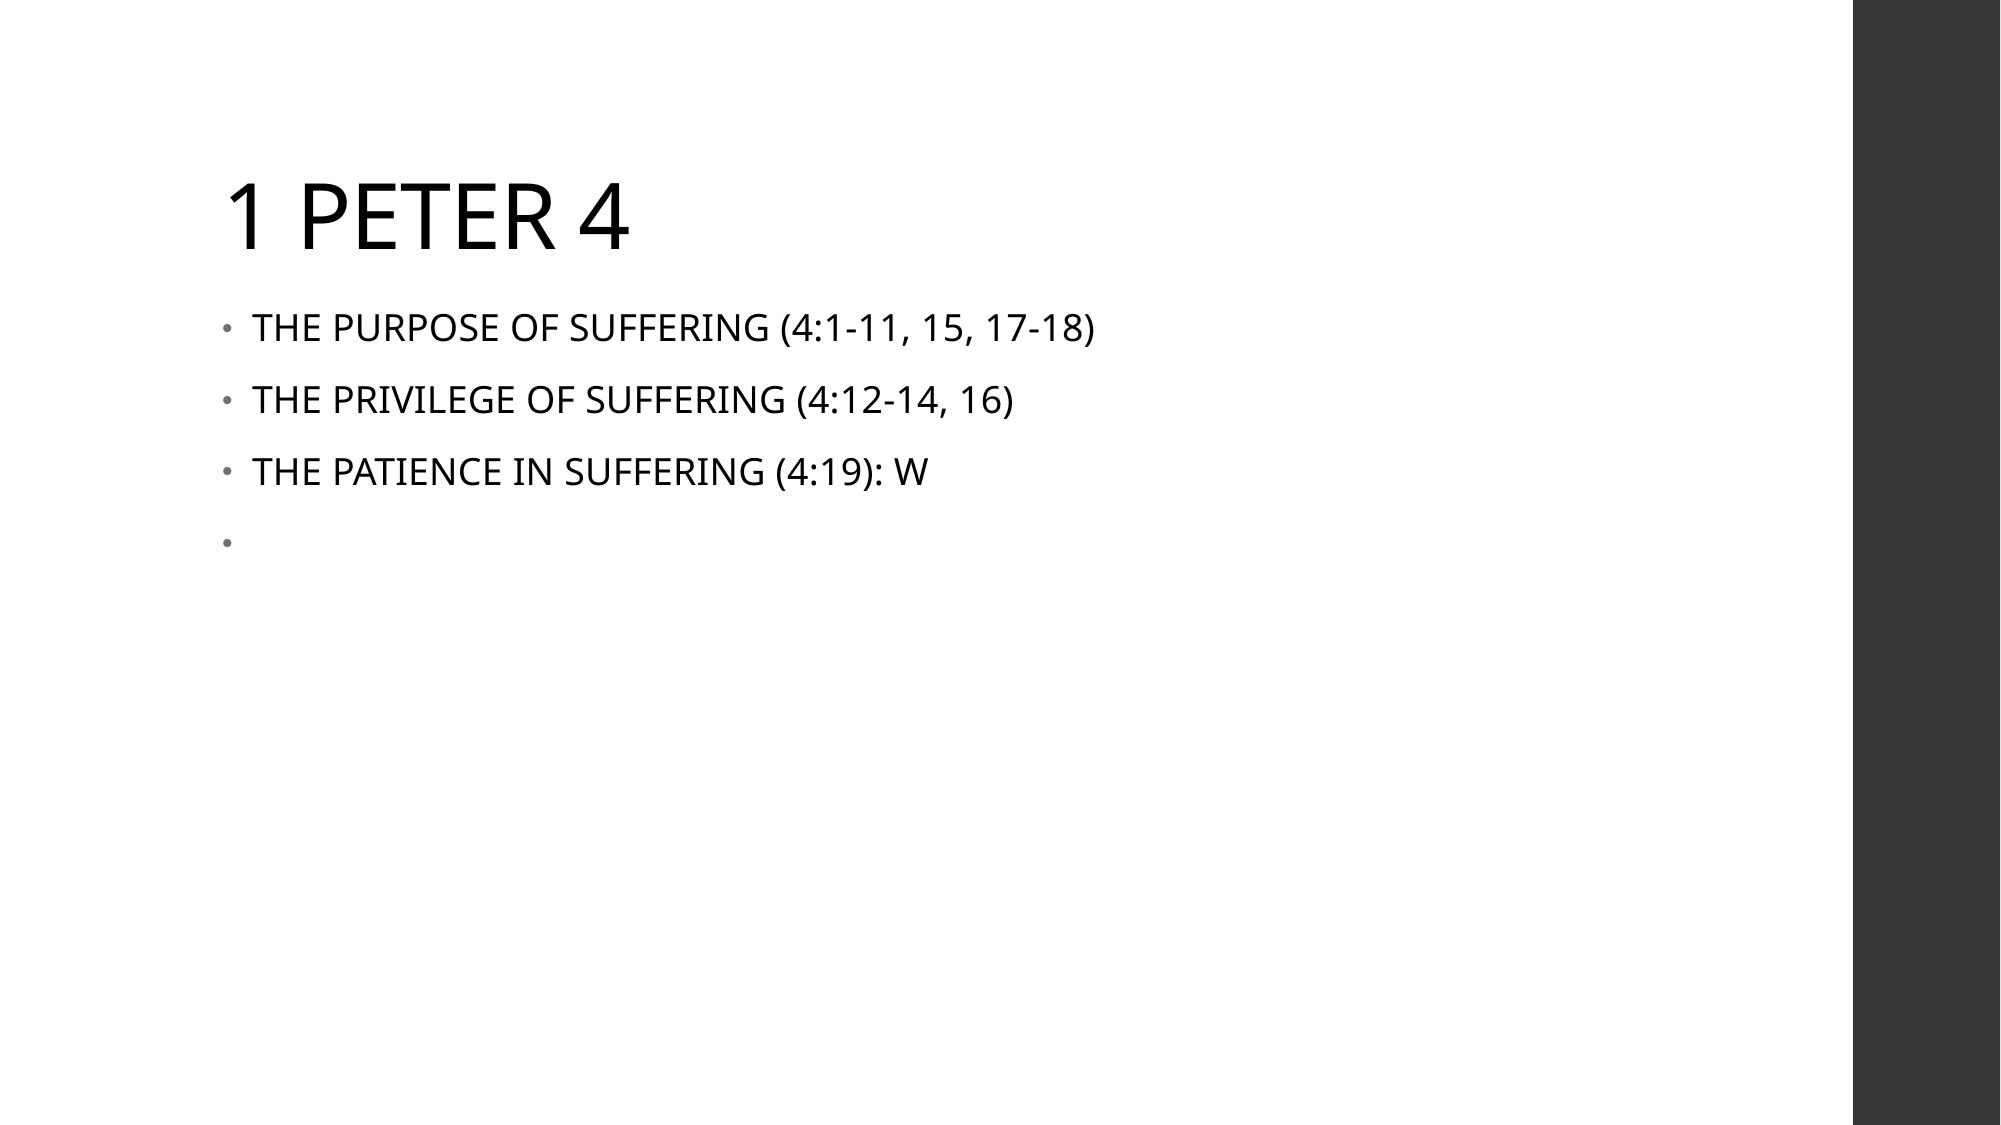

# 1 PETER 4
THE PURPOSE OF SUFFERING (4:1-11, 15, 17-18)
THE PRIVILEGE OF SUFFERING (4:12-14, 16)
THE PATIENCE IN SUFFERING (4:19): W